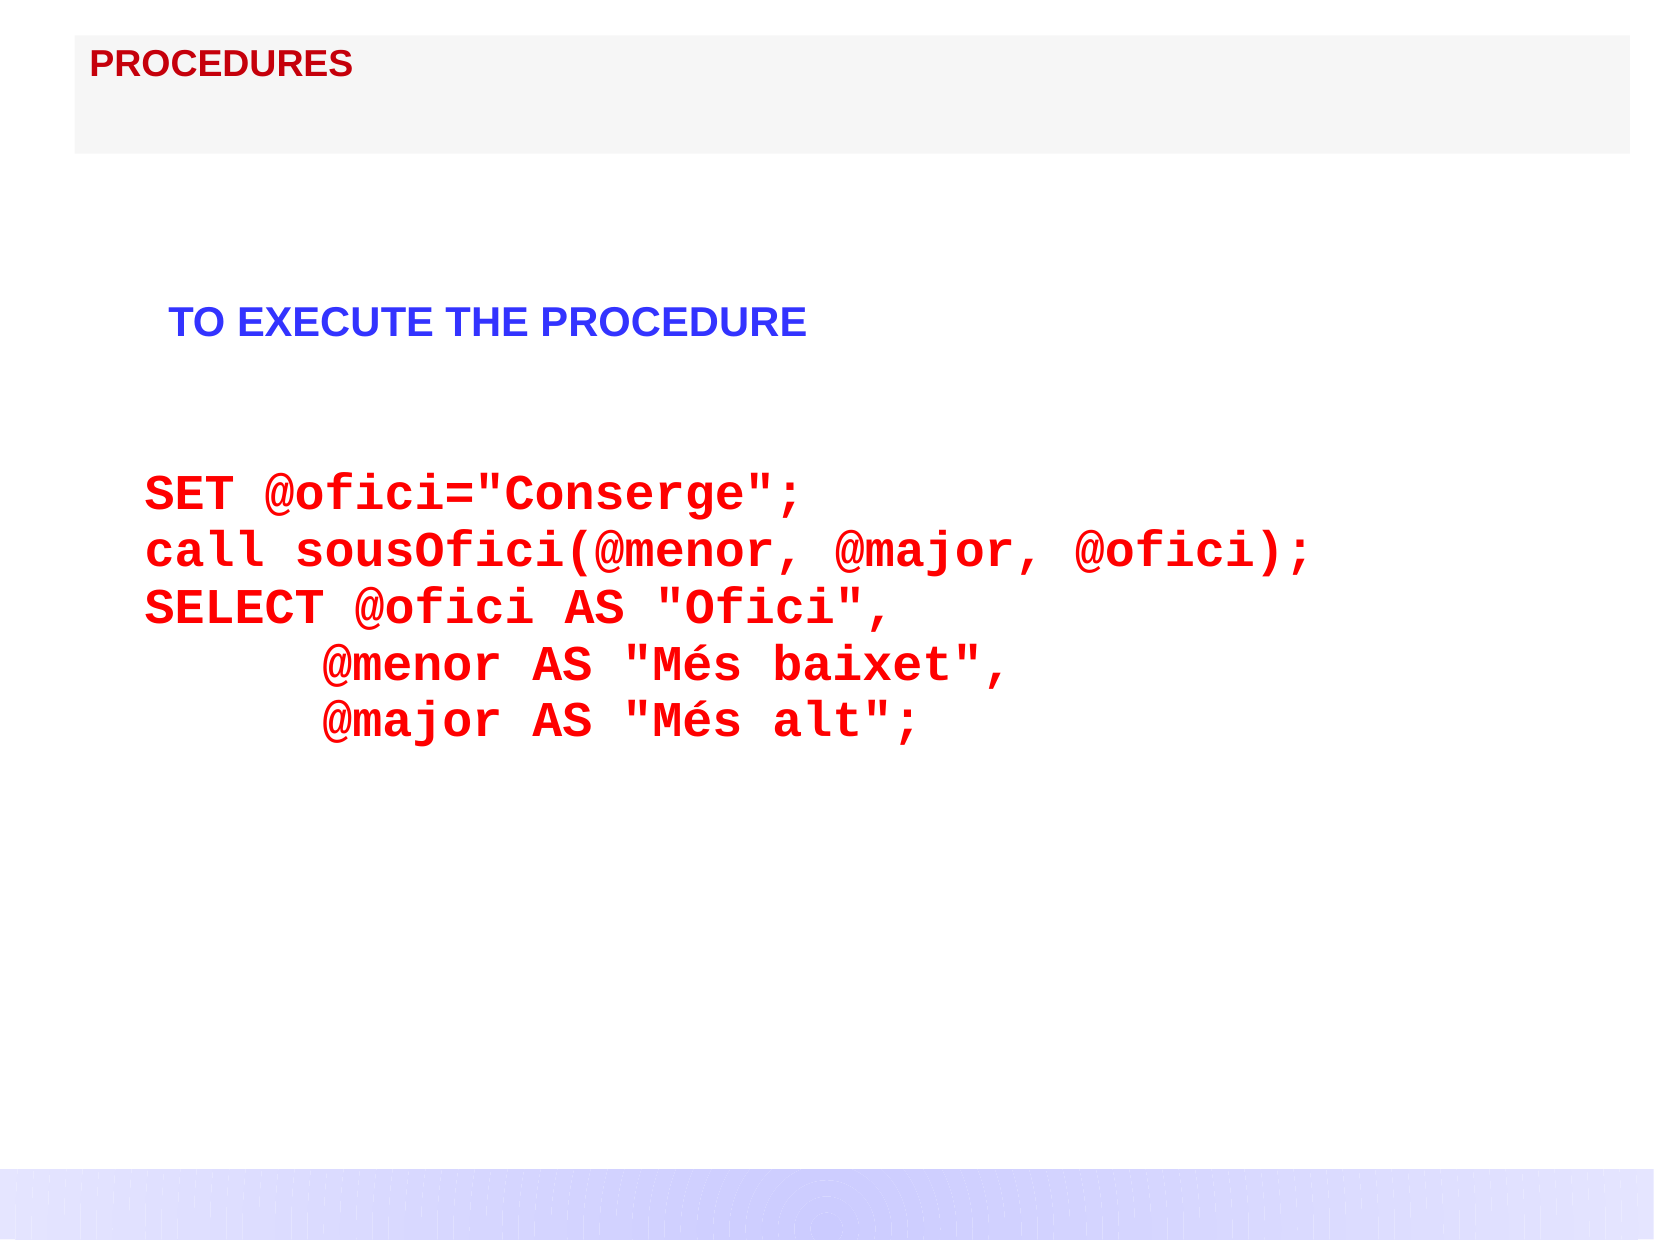

PROCEDURES
TO EXECUTE THE PROCEDURE
SET @ofici="Conserge";
call sousOfici(@menor, @major, @ofici);
SELECT @ofici AS "Ofici",
		 @menor AS "Més baixet",
		 @major AS "Més alt";